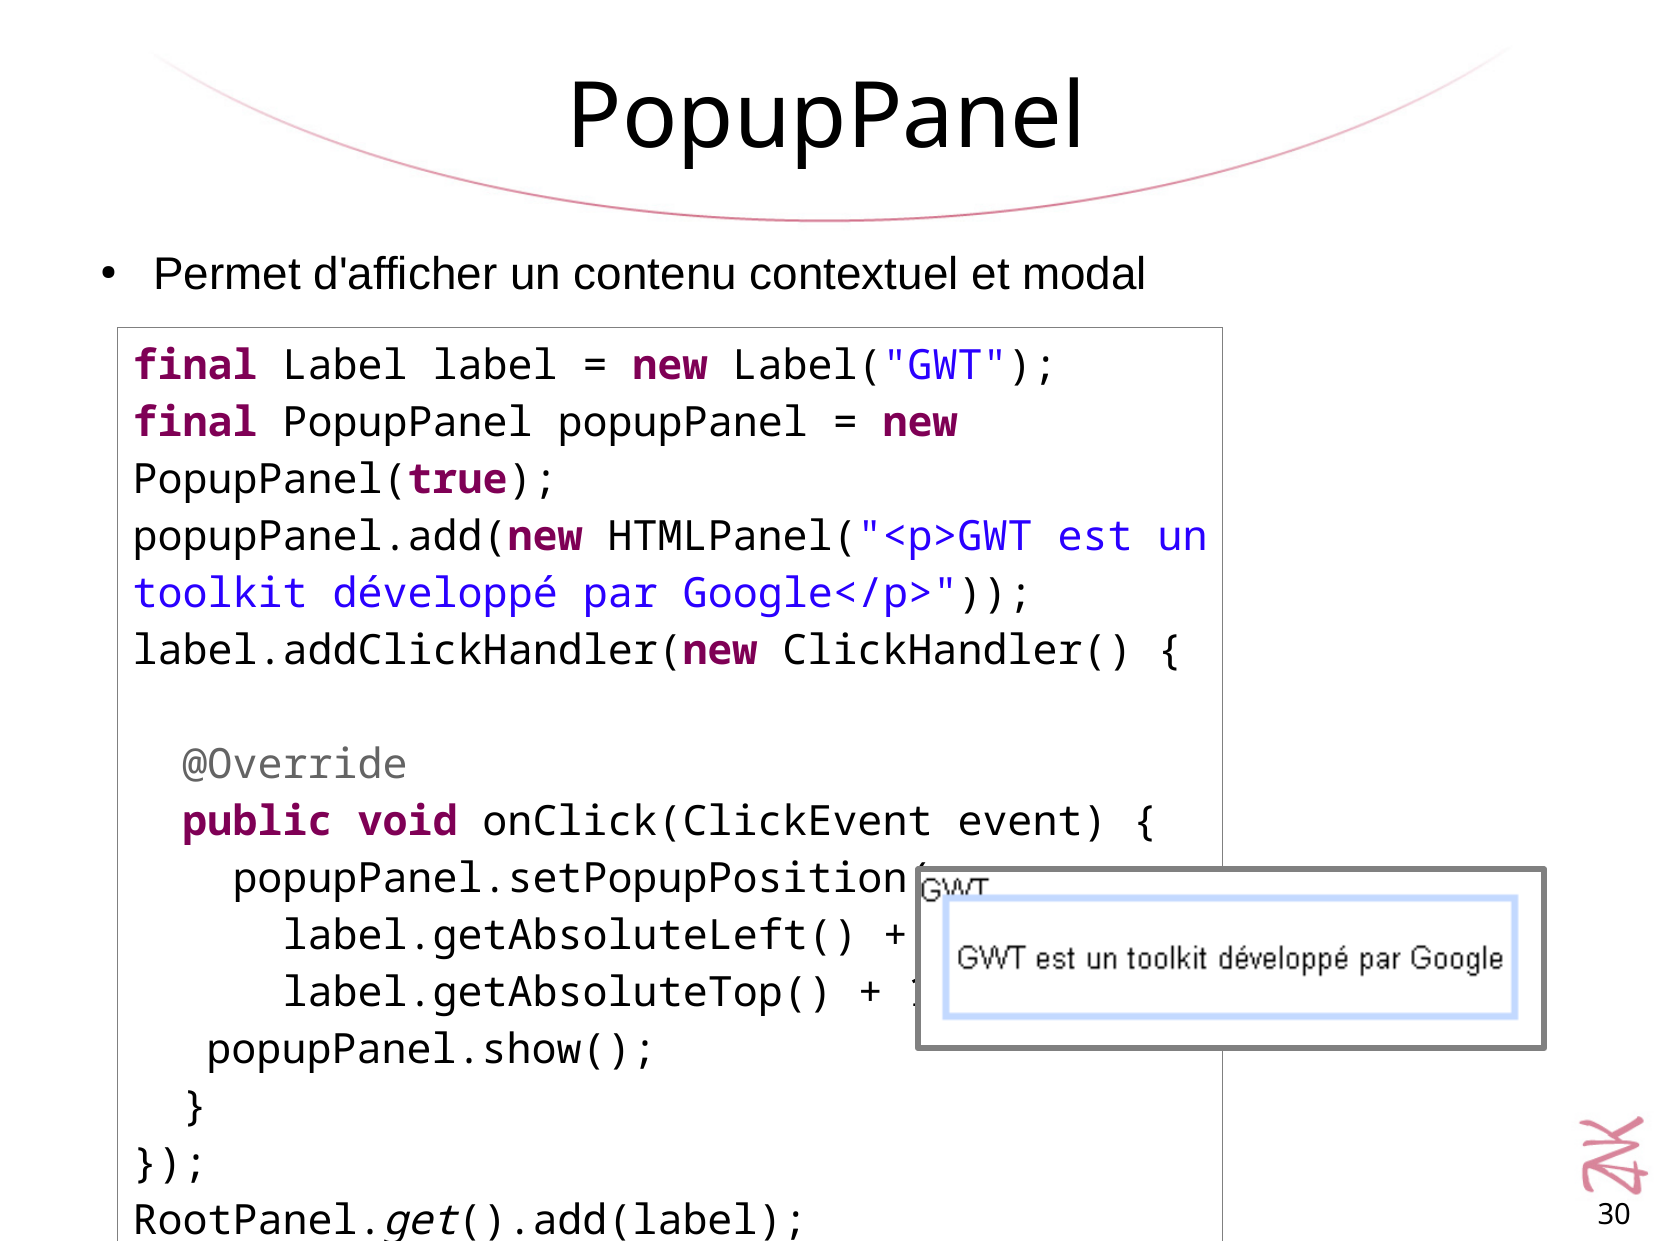

# PopupPanel
Permet d'afficher un contenu contextuel et modal
final Label label = new Label("GWT");
final PopupPanel popupPanel = new PopupPanel(true);
popupPanel.add(new HTMLPanel("<p>GWT est un toolkit développé par Google</p>"));
label.addClickHandler(new ClickHandler() {
 @Override
 public void onClick(ClickEvent event) {
 popupPanel.setPopupPosition(
 label.getAbsoluteLeft() + 10,
 label.getAbsoluteTop() + 10);
	popupPanel.show();
 }
});
RootPanel.get().add(label);
30